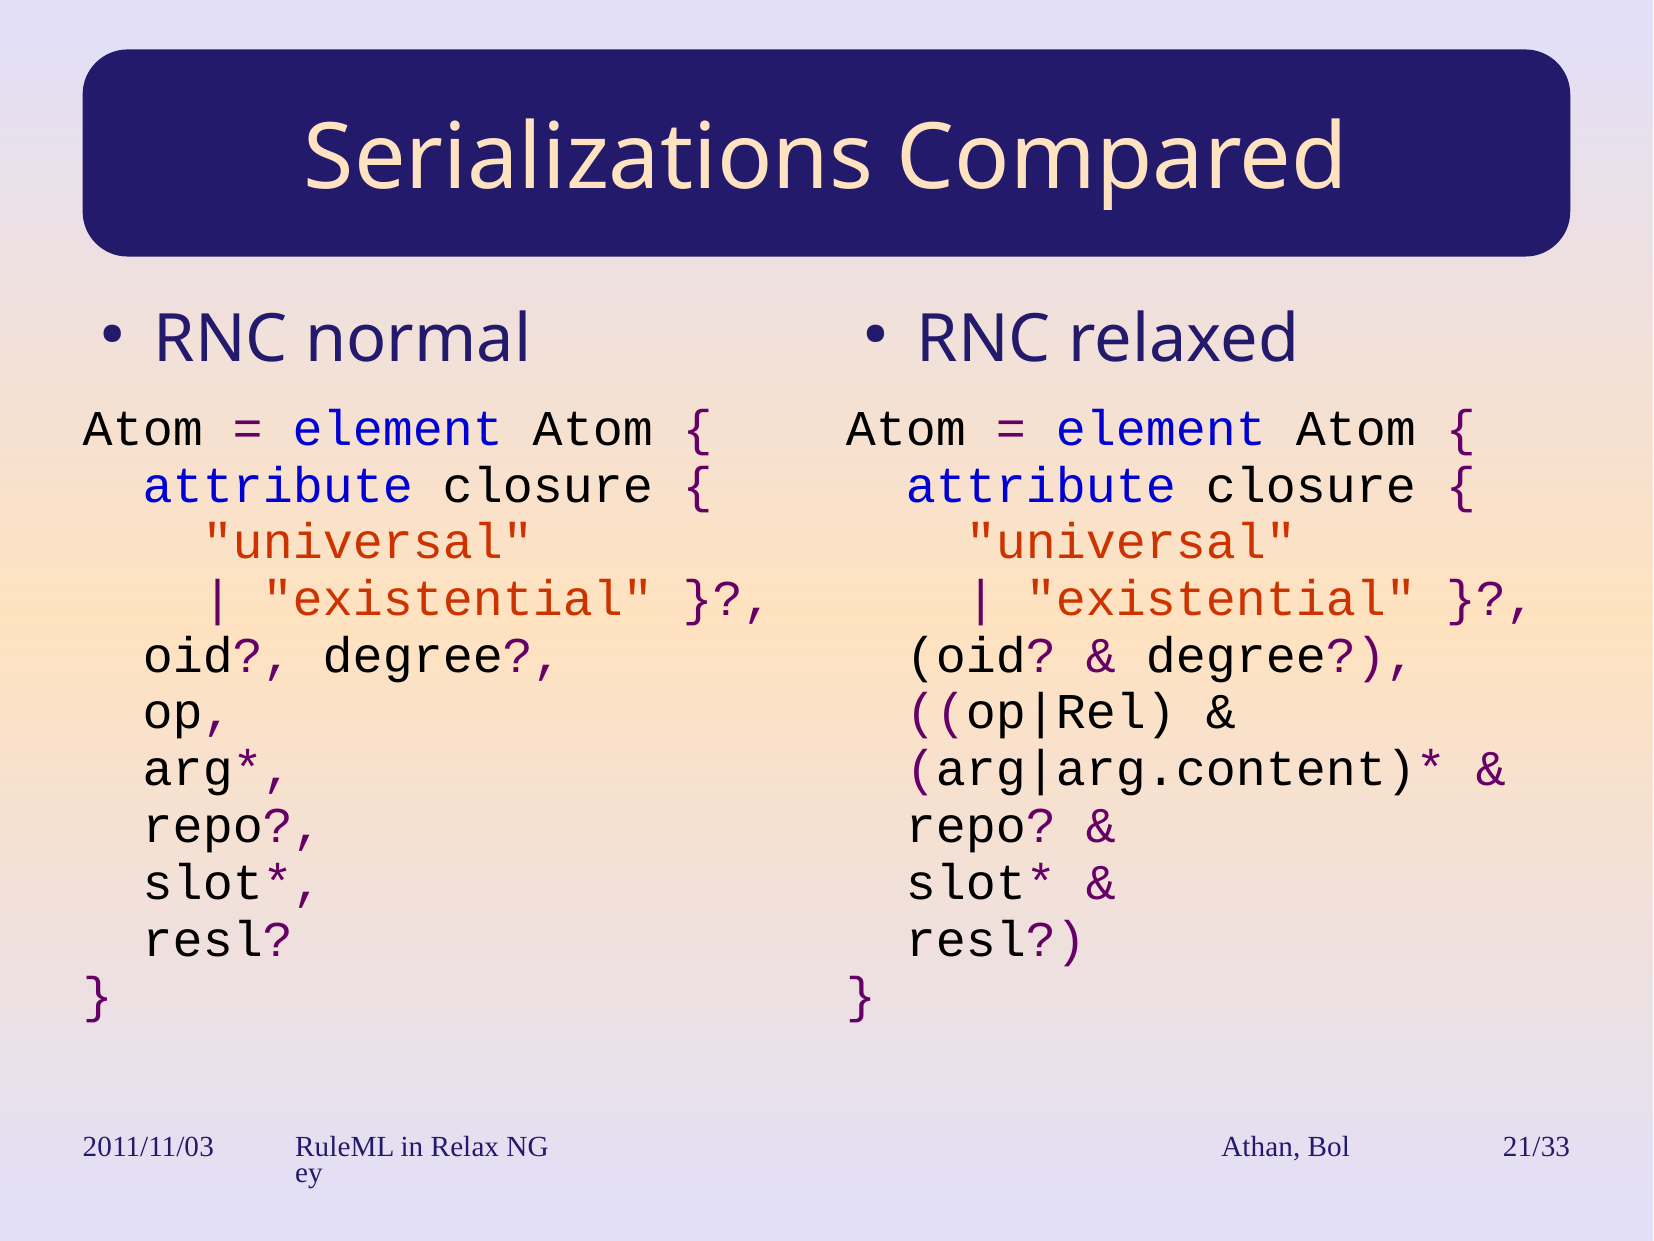

# Serializations Compared
RNC normal
Atom = element Atom {
 attribute closure {
 "universal"
 | "existential" }?,
 oid?, degree?,
 op,
 arg*,
 repo?,
 slot*,
 resl?
}
RNC relaxed
Atom = element Atom {
 attribute closure {
 "universal"
 | "existential" }?,
 (oid? & degree?),
 ((op|Rel) &
 (arg|arg.content)* &
 repo? &
 slot* &
 resl?)
}
2011/11/03
RuleML in Relax NG Athan, Boley
21